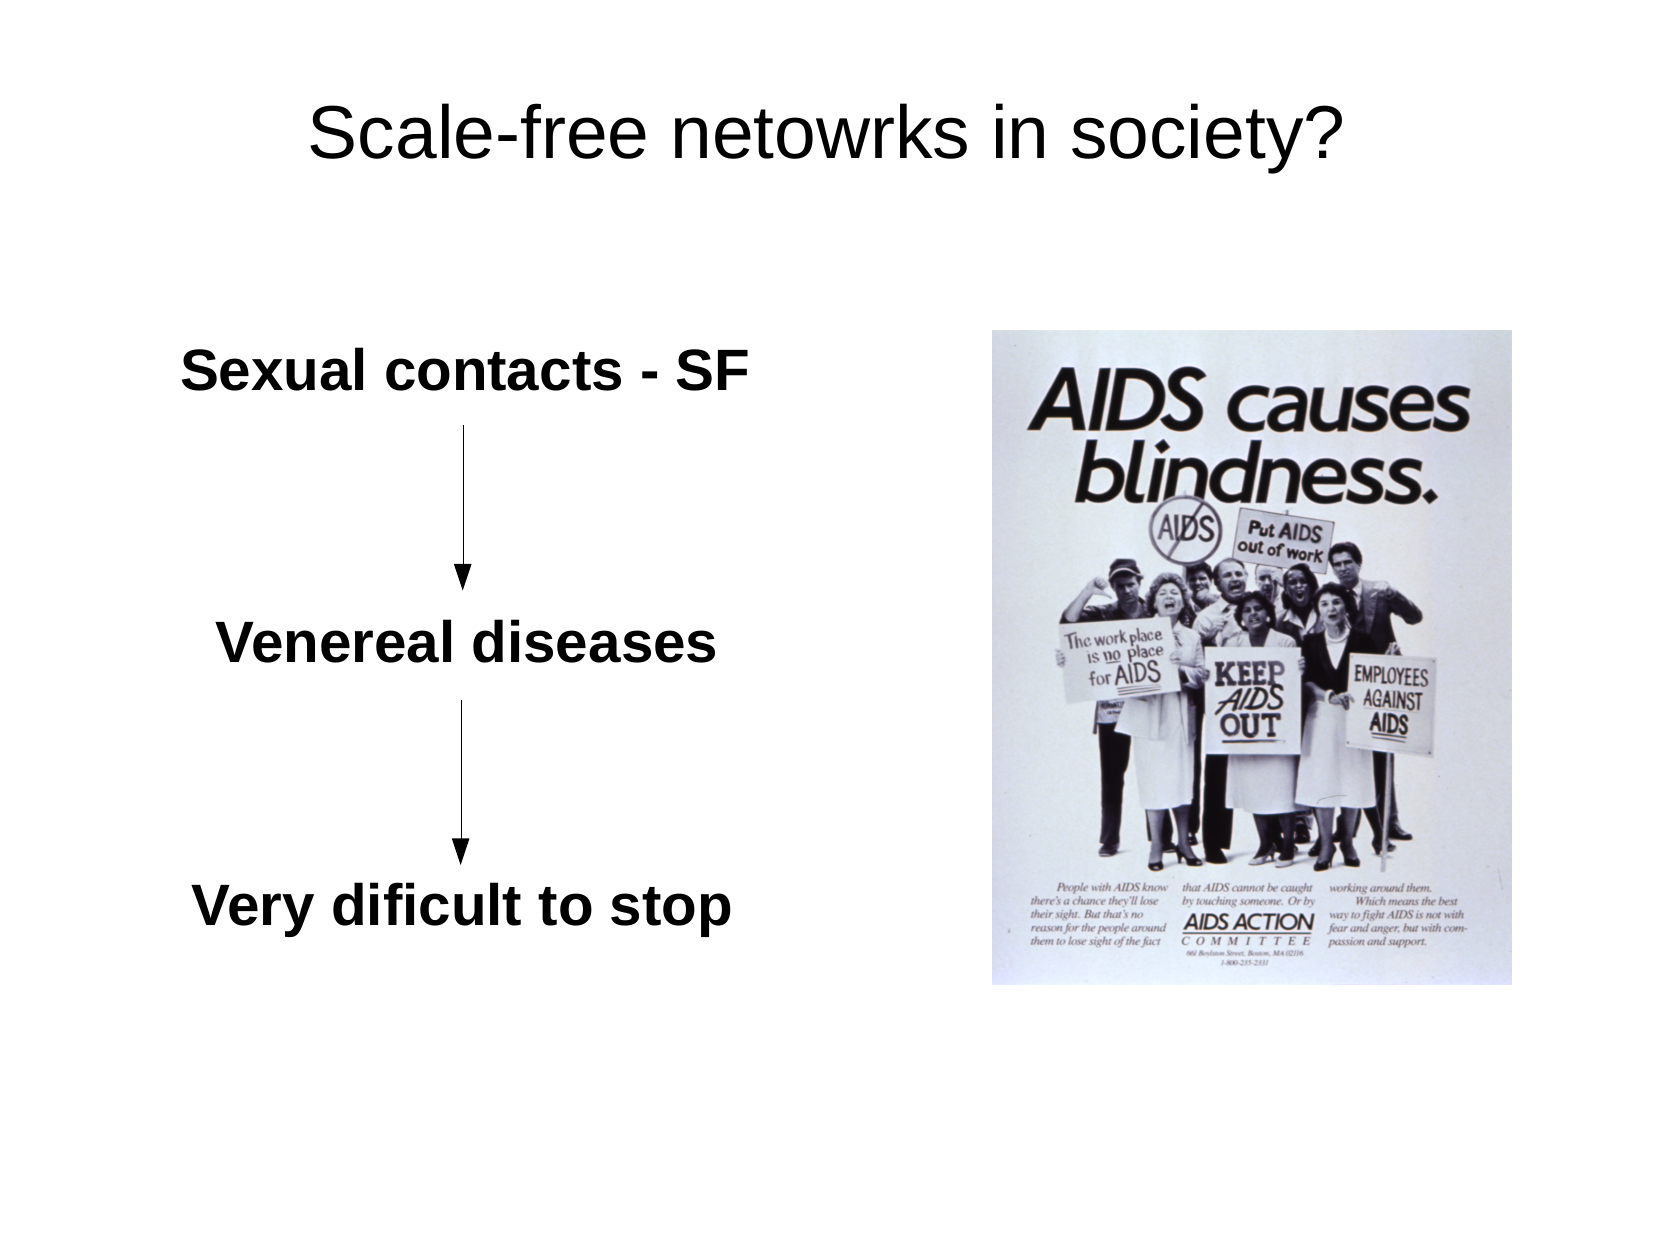

# Scale-free netowrks in society?
Sexual contacts - SF
Venereal diseases
Very dificult to stop